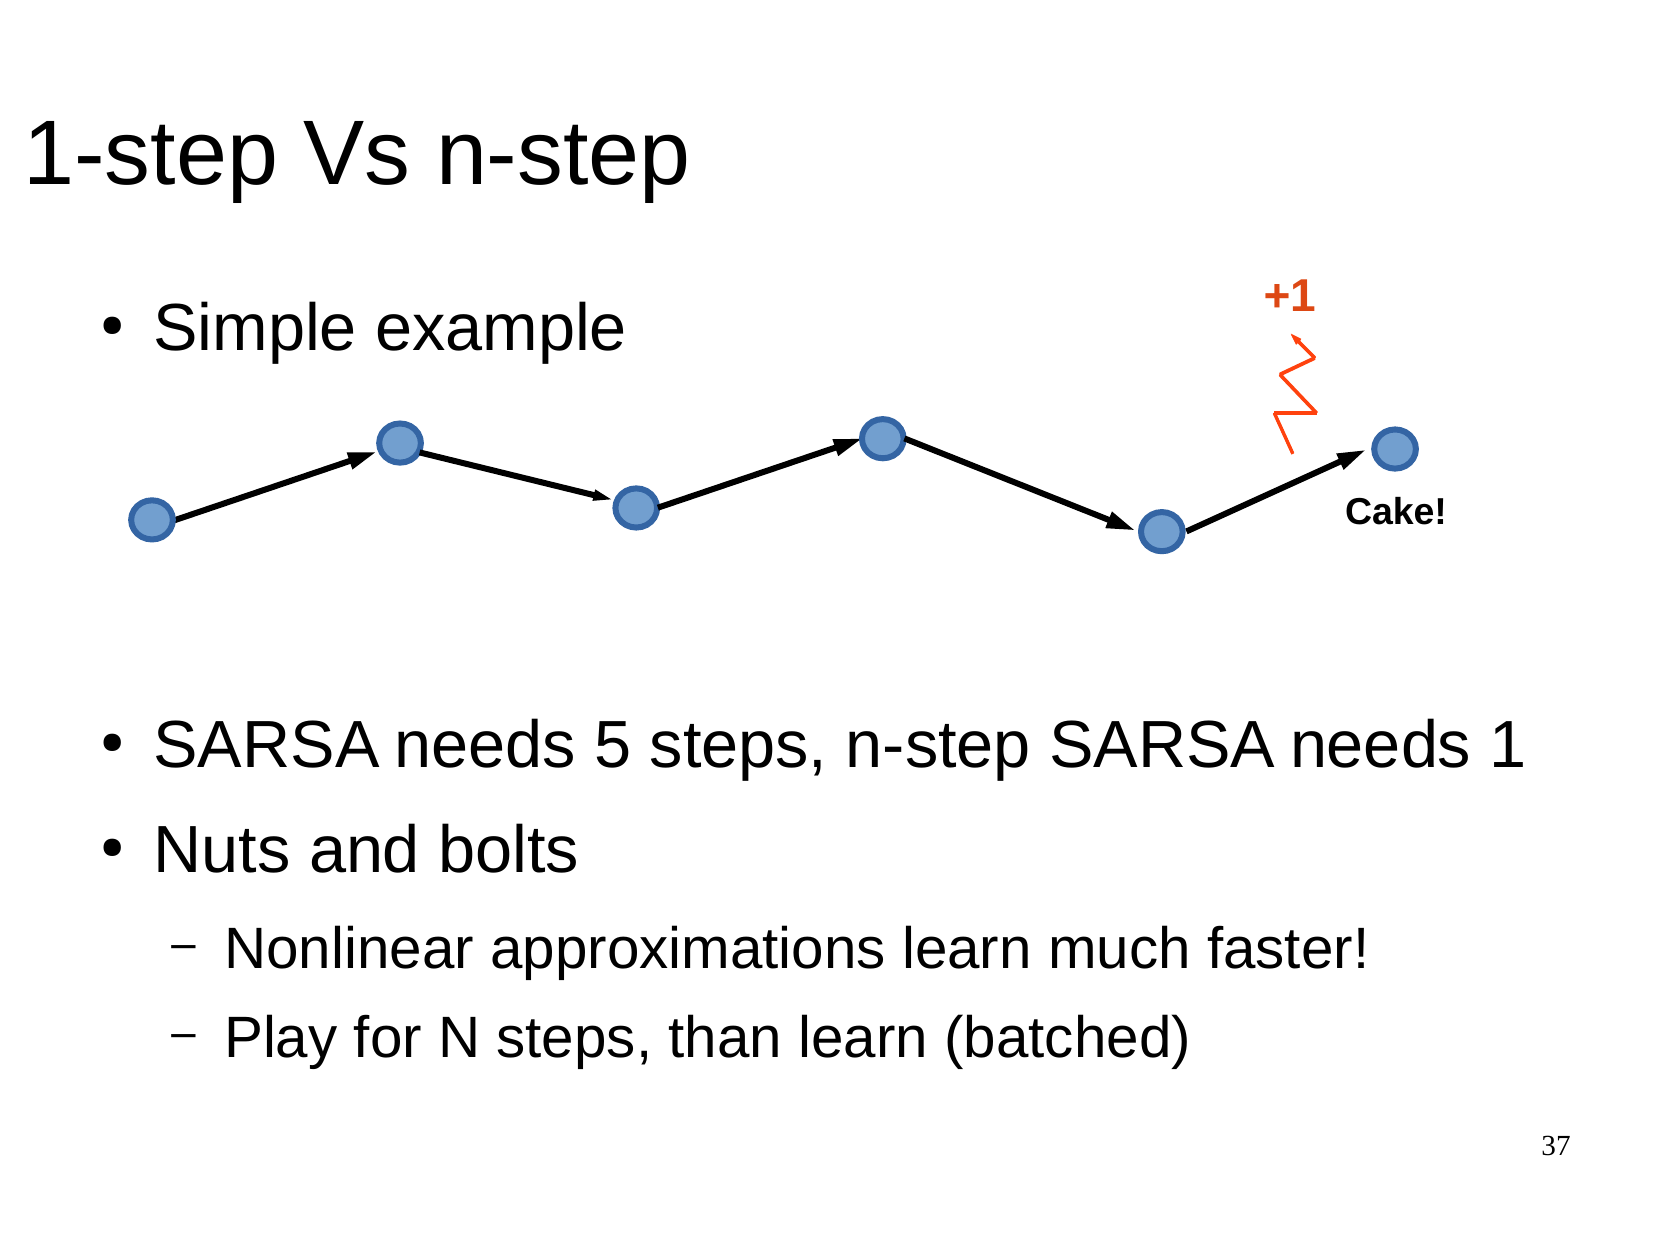

# 1-step Vs n-step
+1
Simple example
SARSA needs 5 steps, n-step SARSA needs 1
Nuts and bolts
Nonlinear approximations learn much faster!
Play for N steps, than learn (batched)
Cake!
37